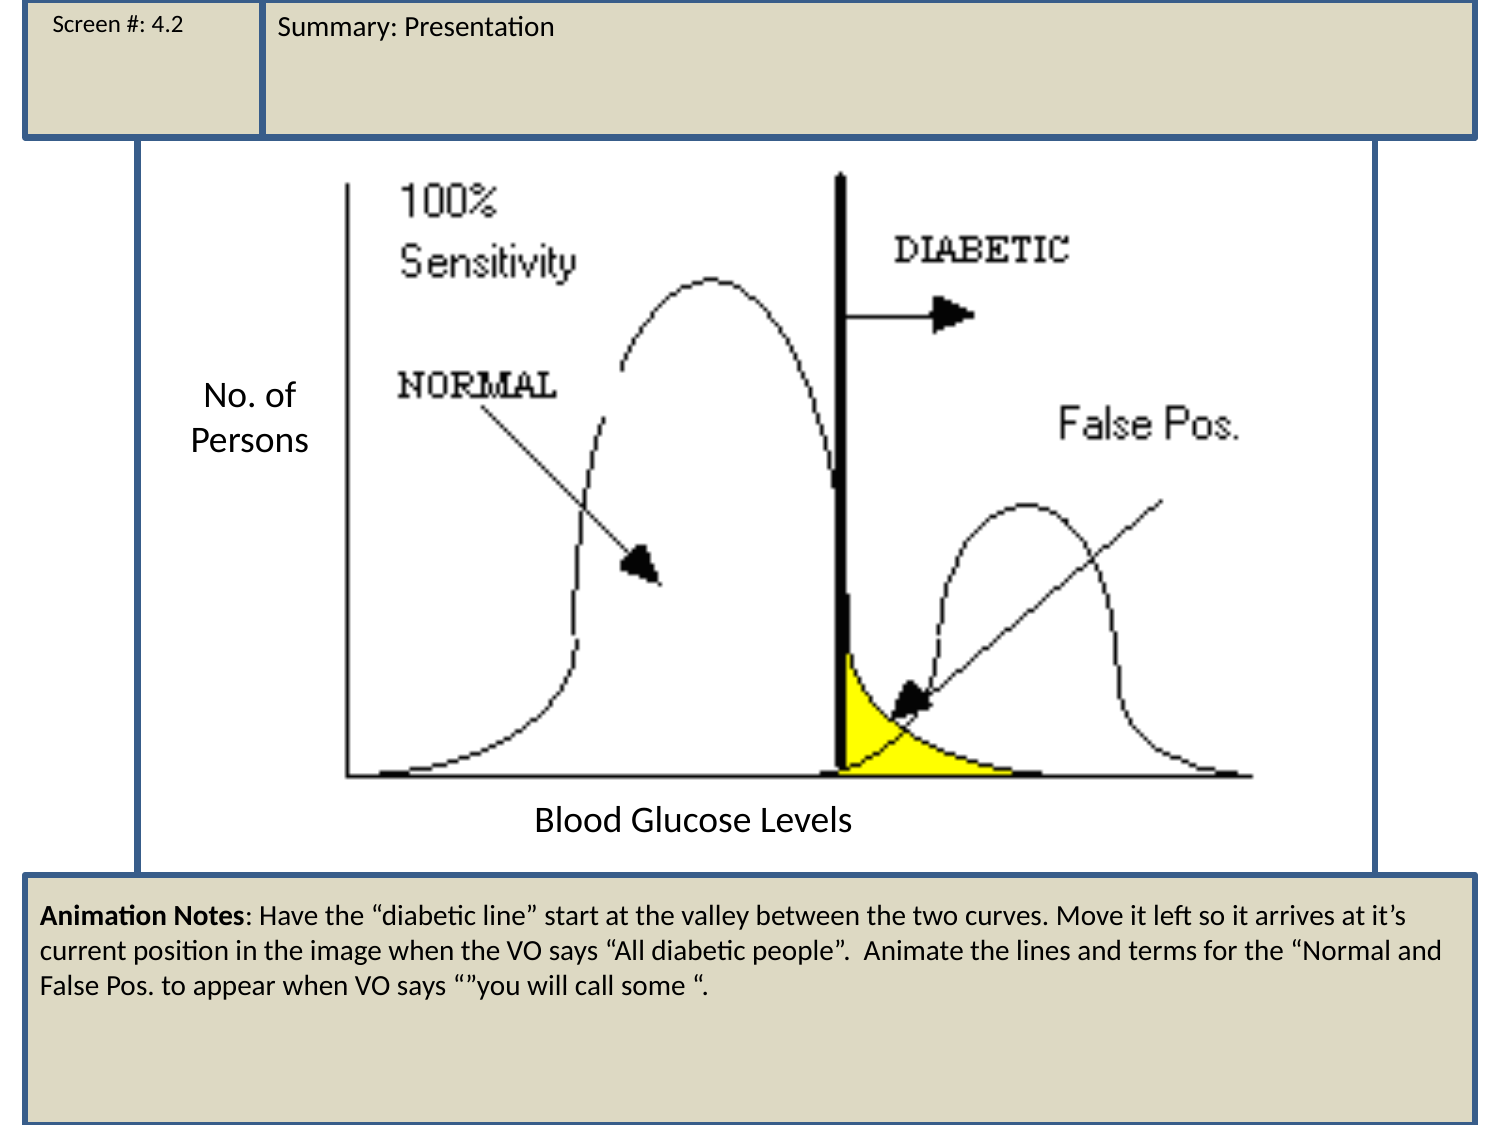

Screen #: 4.2
Summary: Presentation
No. of Persons
Blood Glucose Levels
Animation Notes: Have the “diabetic line” start at the valley between the two curves. Move it left so it arrives at it’s current position in the image when the VO says “All diabetic people”. Animate the lines and terms for the “Normal and False Pos. to appear when VO says “”you will call some “.